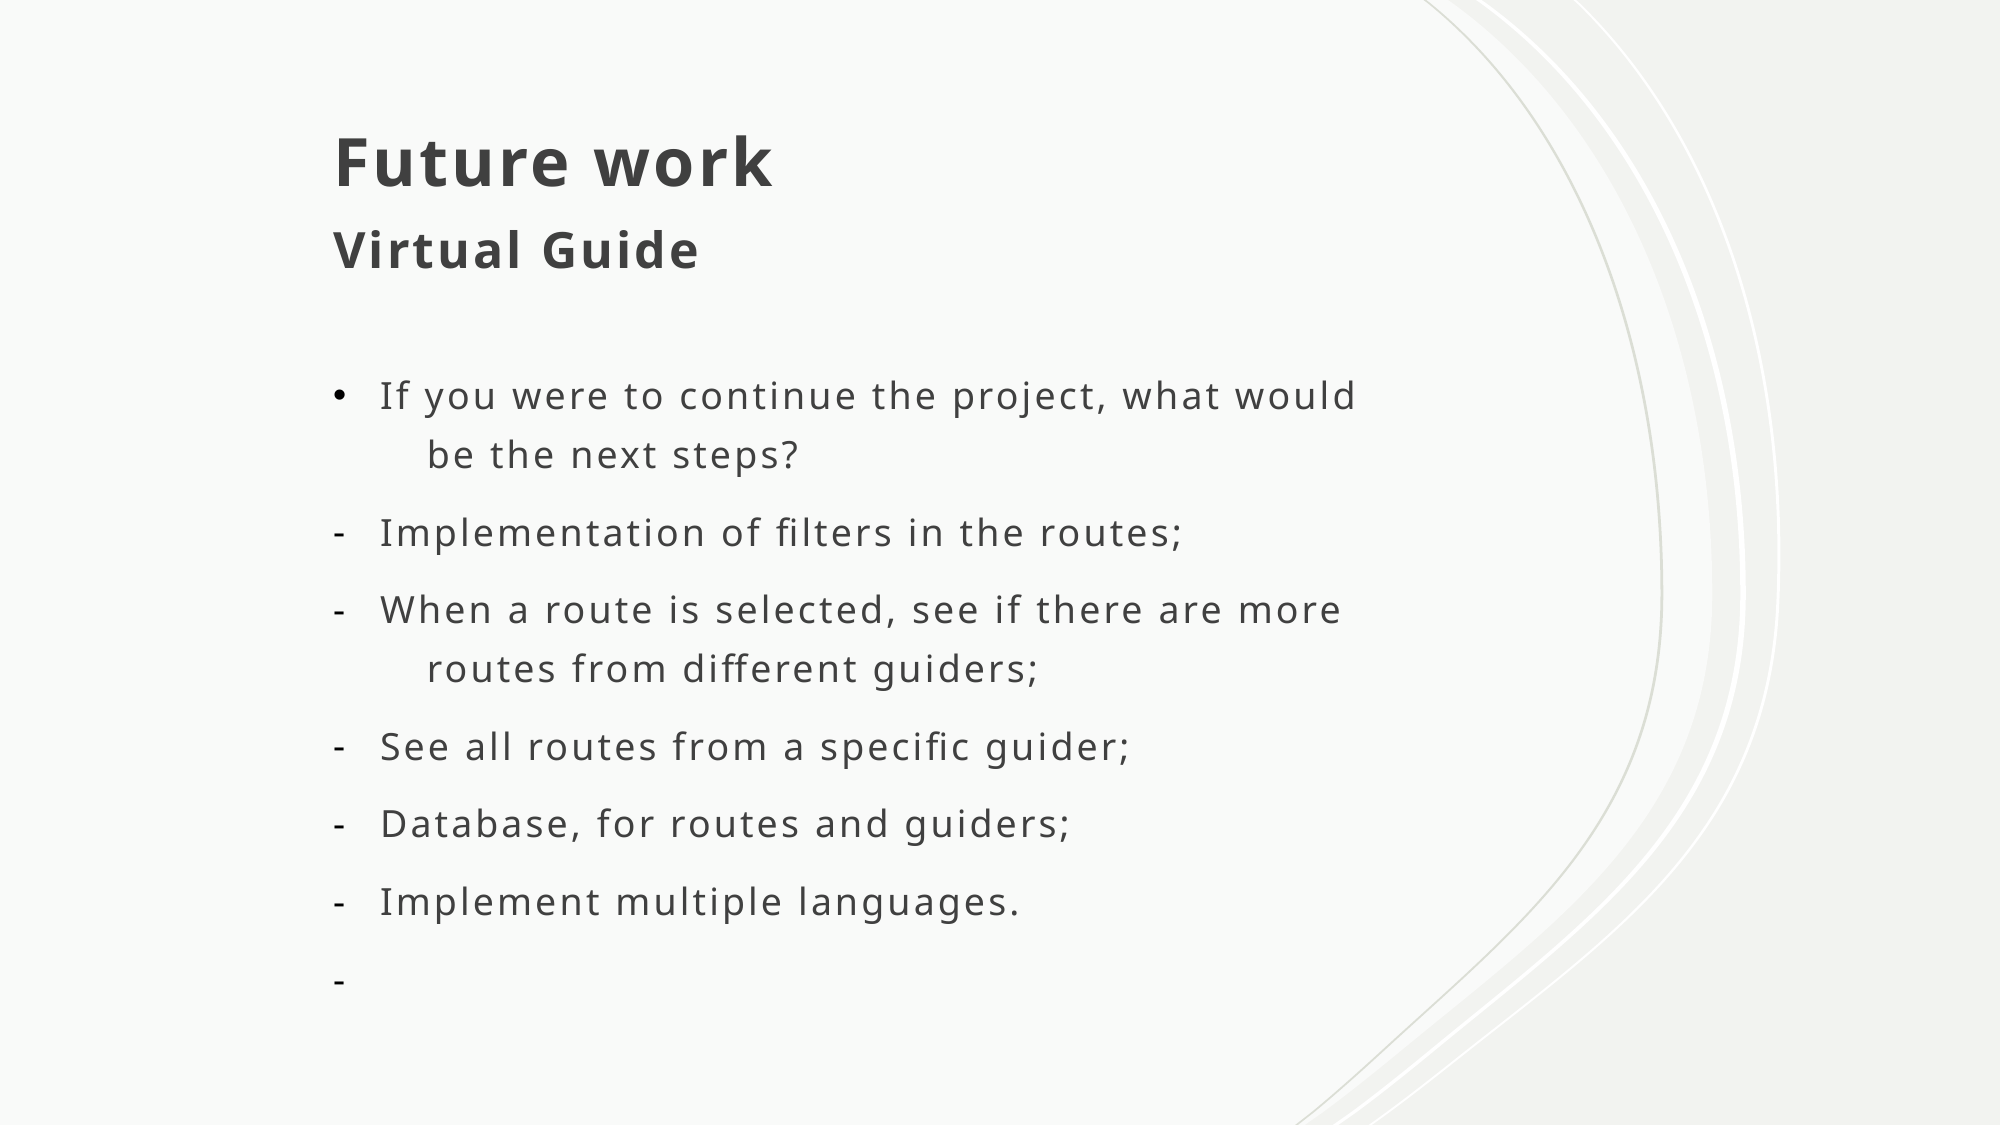

# Future work Virtual Guide
If you were to continue the project, what would be the next steps?
Implementation of filters in the routes;
When a route is selected, see if there are more routes from different guiders;
See all routes from a specific guider;
Database, for routes and guiders;
Implement multiple languages.